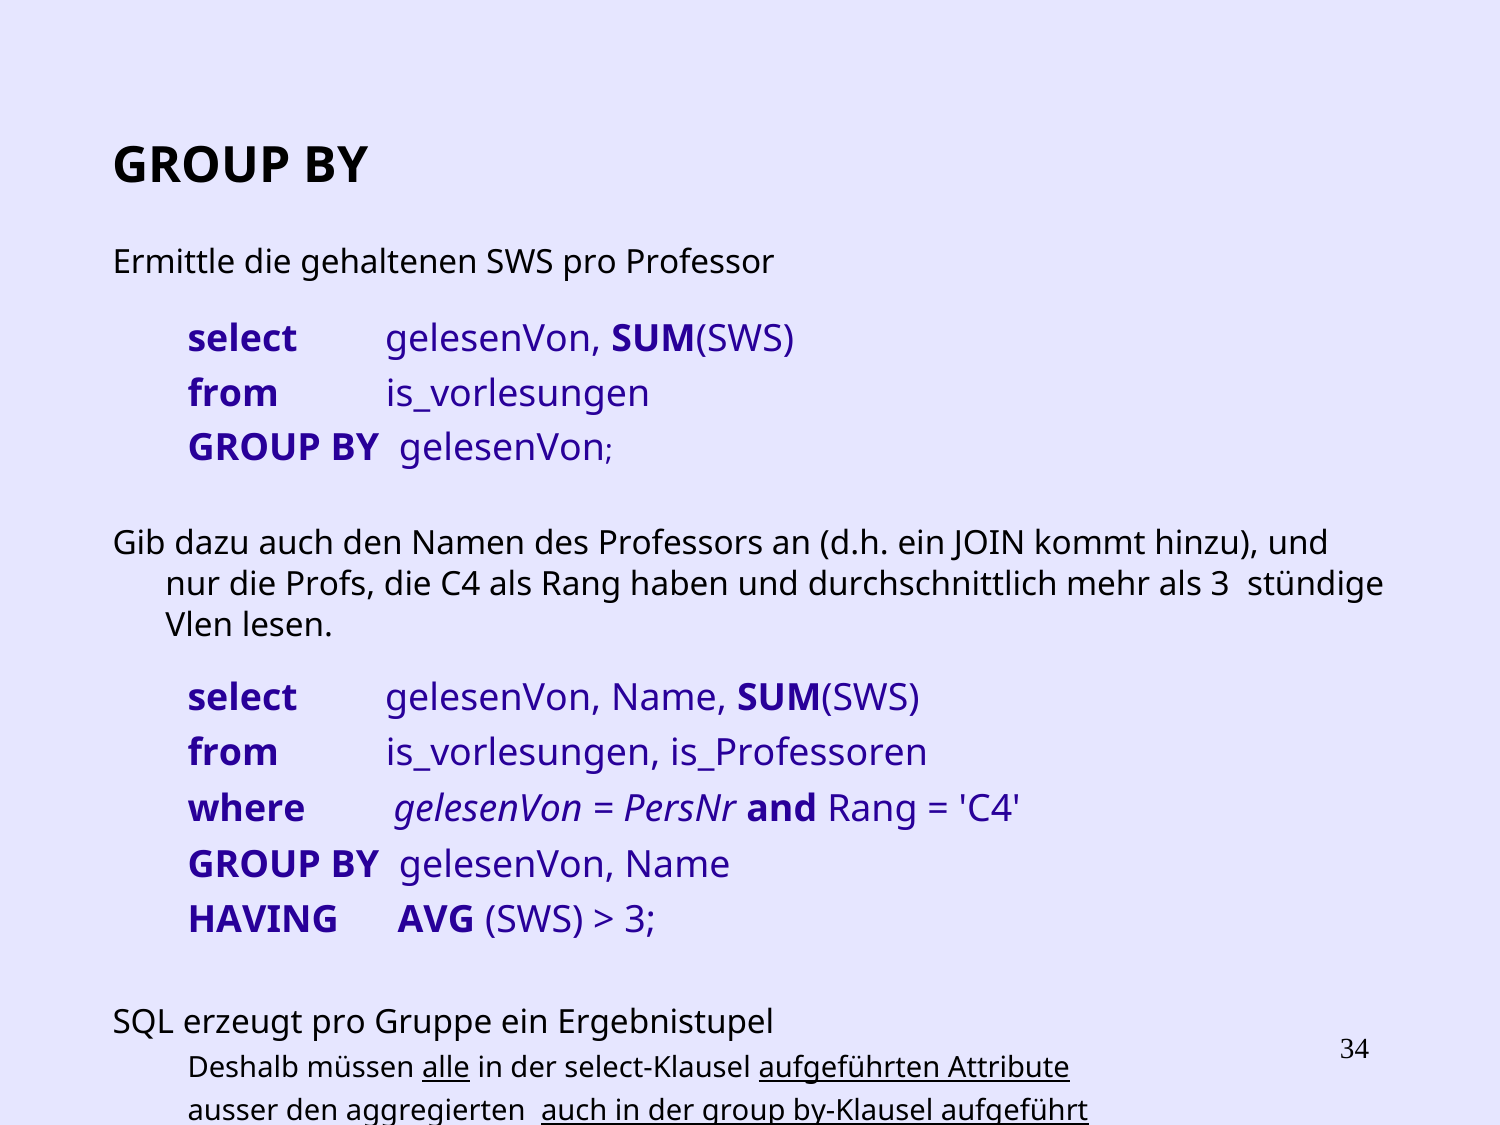

# GROUP BY
Ermittle die gehaltenen SWS pro Professor
select gelesenVon, SUM(SWS)
from is_vorlesungen
GROUP BY gelesenVon;
Gib dazu auch den Namen des Professors an (d.h. ein JOIN kommt hinzu), und nur die Profs, die C4 als Rang haben und durchschnittlich mehr als 3 stündige Vlen lesen.
select gelesenVon, Name, SUM(SWS)
from is_vorlesungen, is_Professoren
where gelesenVon = PersNr and Rang = 'C4'
GROUP BY gelesenVon, Name
HAVING AVG (SWS) > 3;
SQL erzeugt pro Gruppe ein Ergebnistupel
Deshalb müssen alle in der select-Klausel aufgeführten Attribute
ausser den aggregierten auch in der group by-Klausel aufgeführt
werden. Nur so kann SQL sicherstellen, dass sich das Attrbiut nicht
innerhalb der Gruppe ändert
34